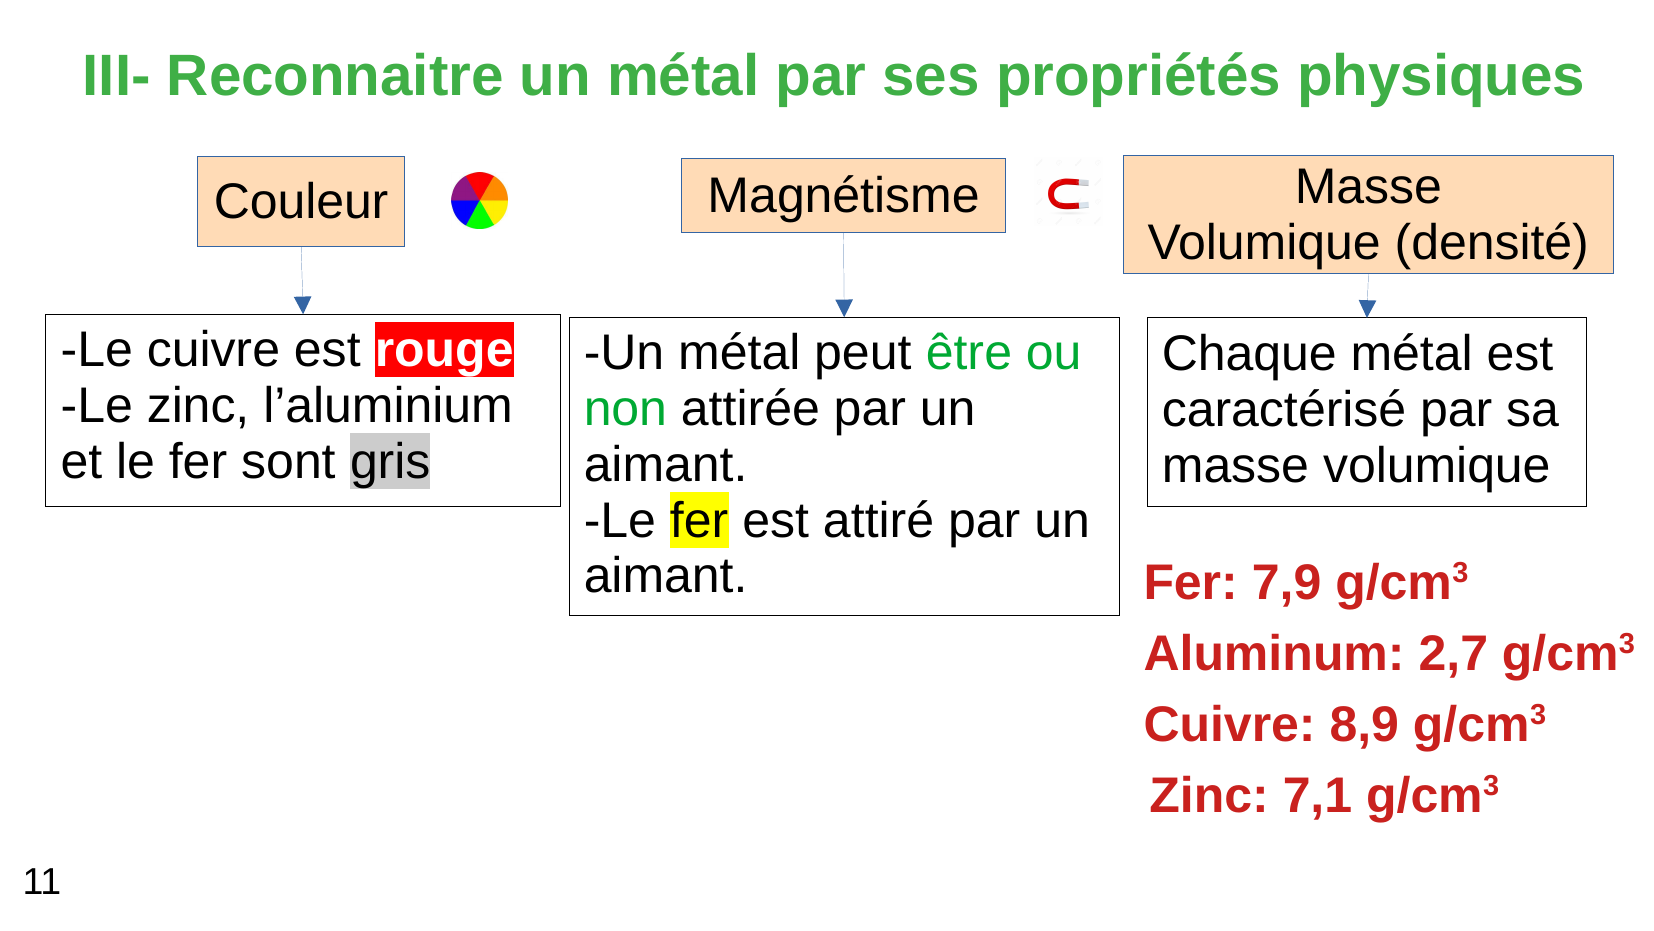

# III- Reconnaitre un métal par ses propriétés physiques
Masse
Volumique (densité)
Couleur
Magnétisme
-Le cuivre est rouge
-Le zinc, l’aluminium et le fer sont gris
-Un métal peut être ou non attirée par un aimant.
-Le fer est attiré par un aimant.
Chaque métal est caractérisé par sa masse volumique
Fer: 7,9 g/cm3
Aluminum: 2,7 g/cm3
Cuivre: 8,9 g/cm3
Zinc: 7,1 g/cm3